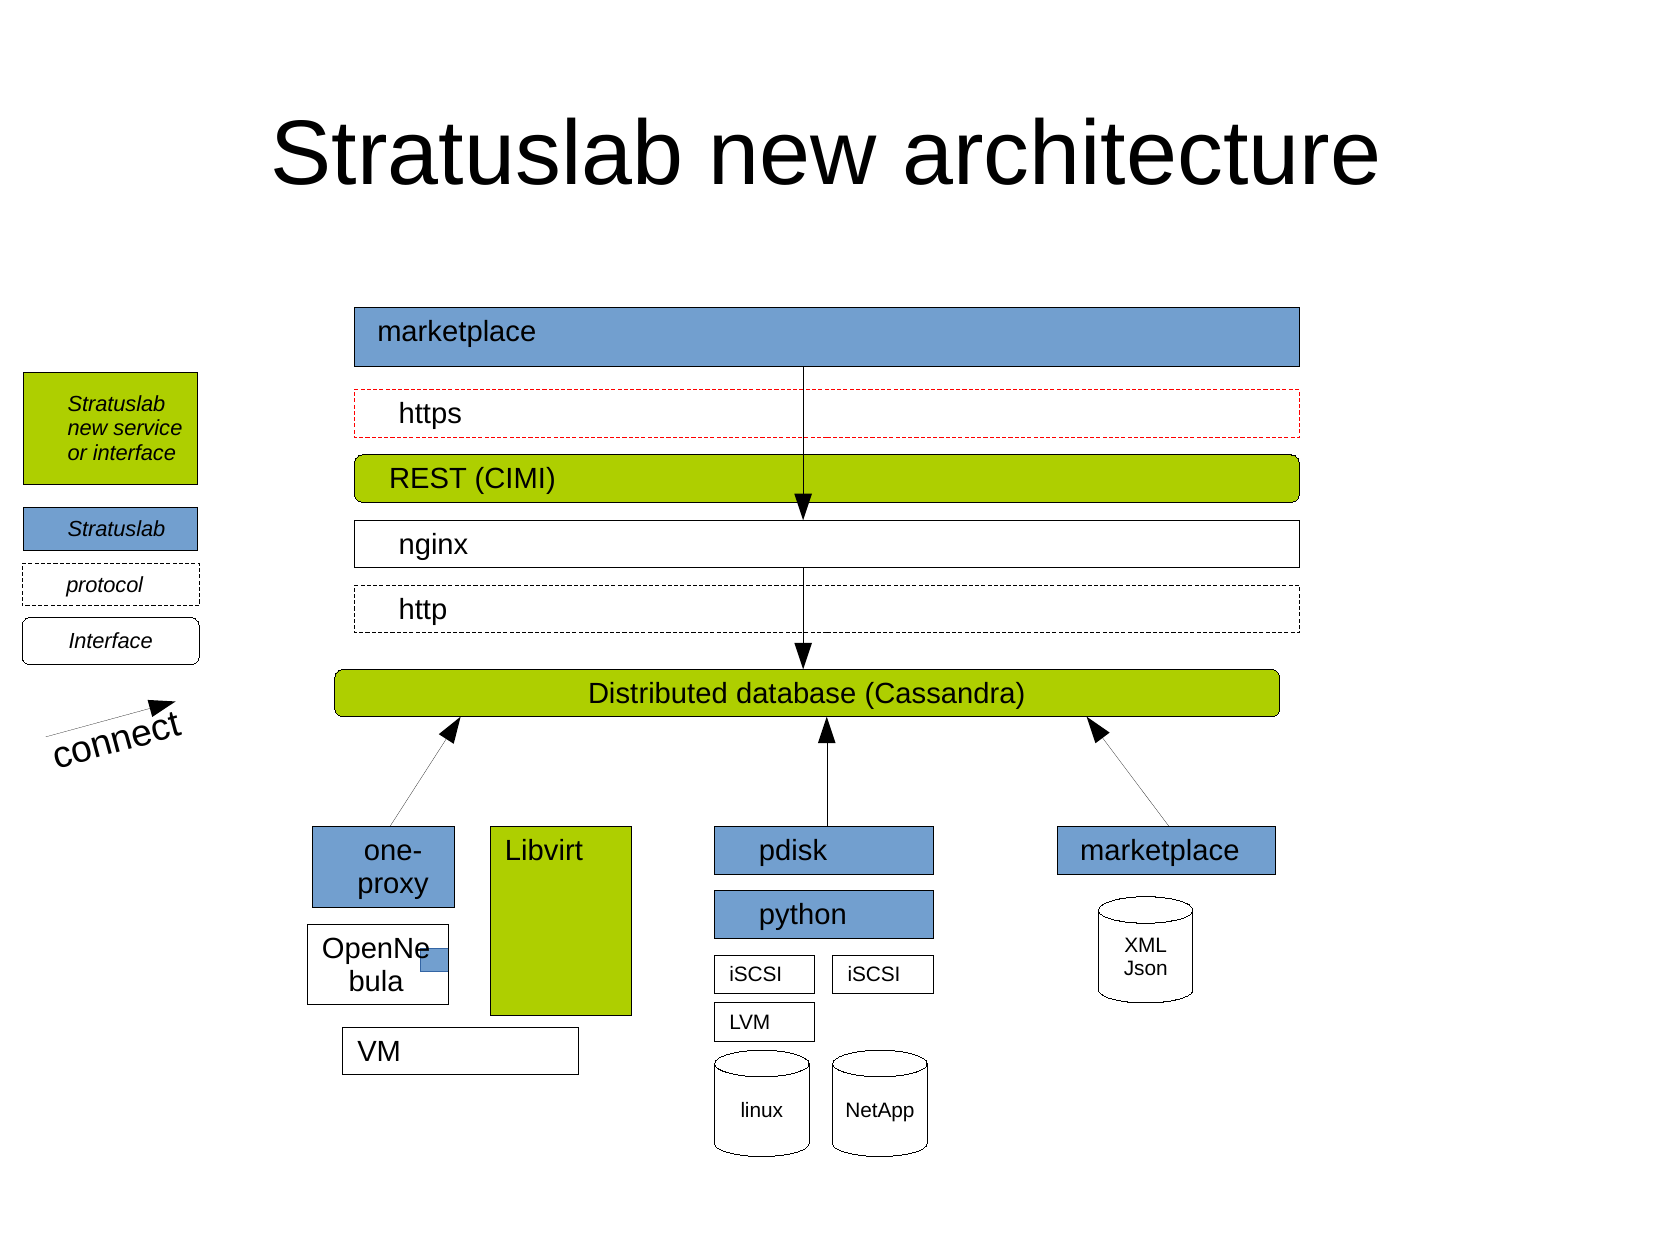

# Stratuslab new architecture
marketplace
Stratuslab new service or interface
https
REST (CIMI)
Stratuslab
nginx
protocol
http
Interface
Distributed database (Cassandra)
connect
one-proxy
Libvirt
pdisk
marketplace
python
XML
Json
OpenNebula
iSCSI
iSCSI
LVM
VM
linux
NetApp